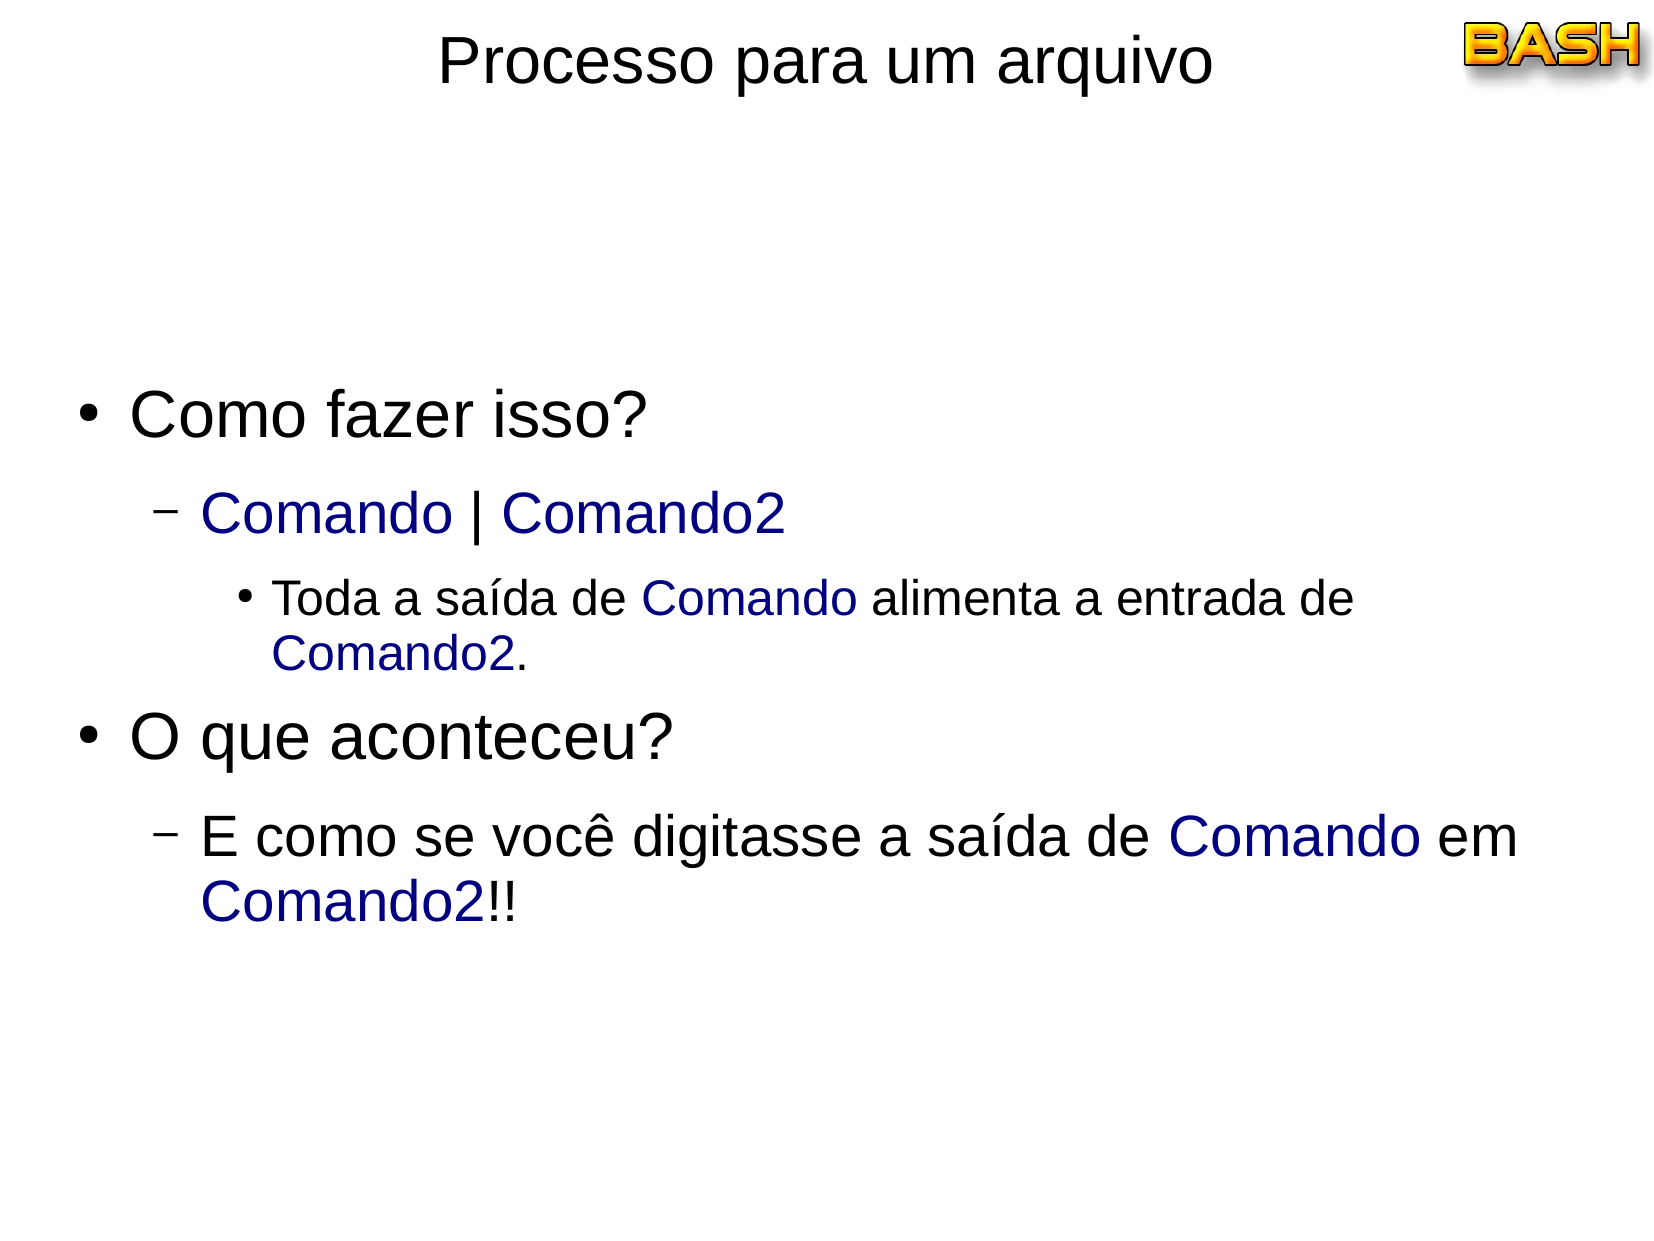

# Processo para um arquivo
Como fazer isso?
Comando | Comando2
Toda a saída de Comando alimenta a entrada de Comando2.
O que aconteceu?
E como se você digitasse a saída de Comando em Comando2!!